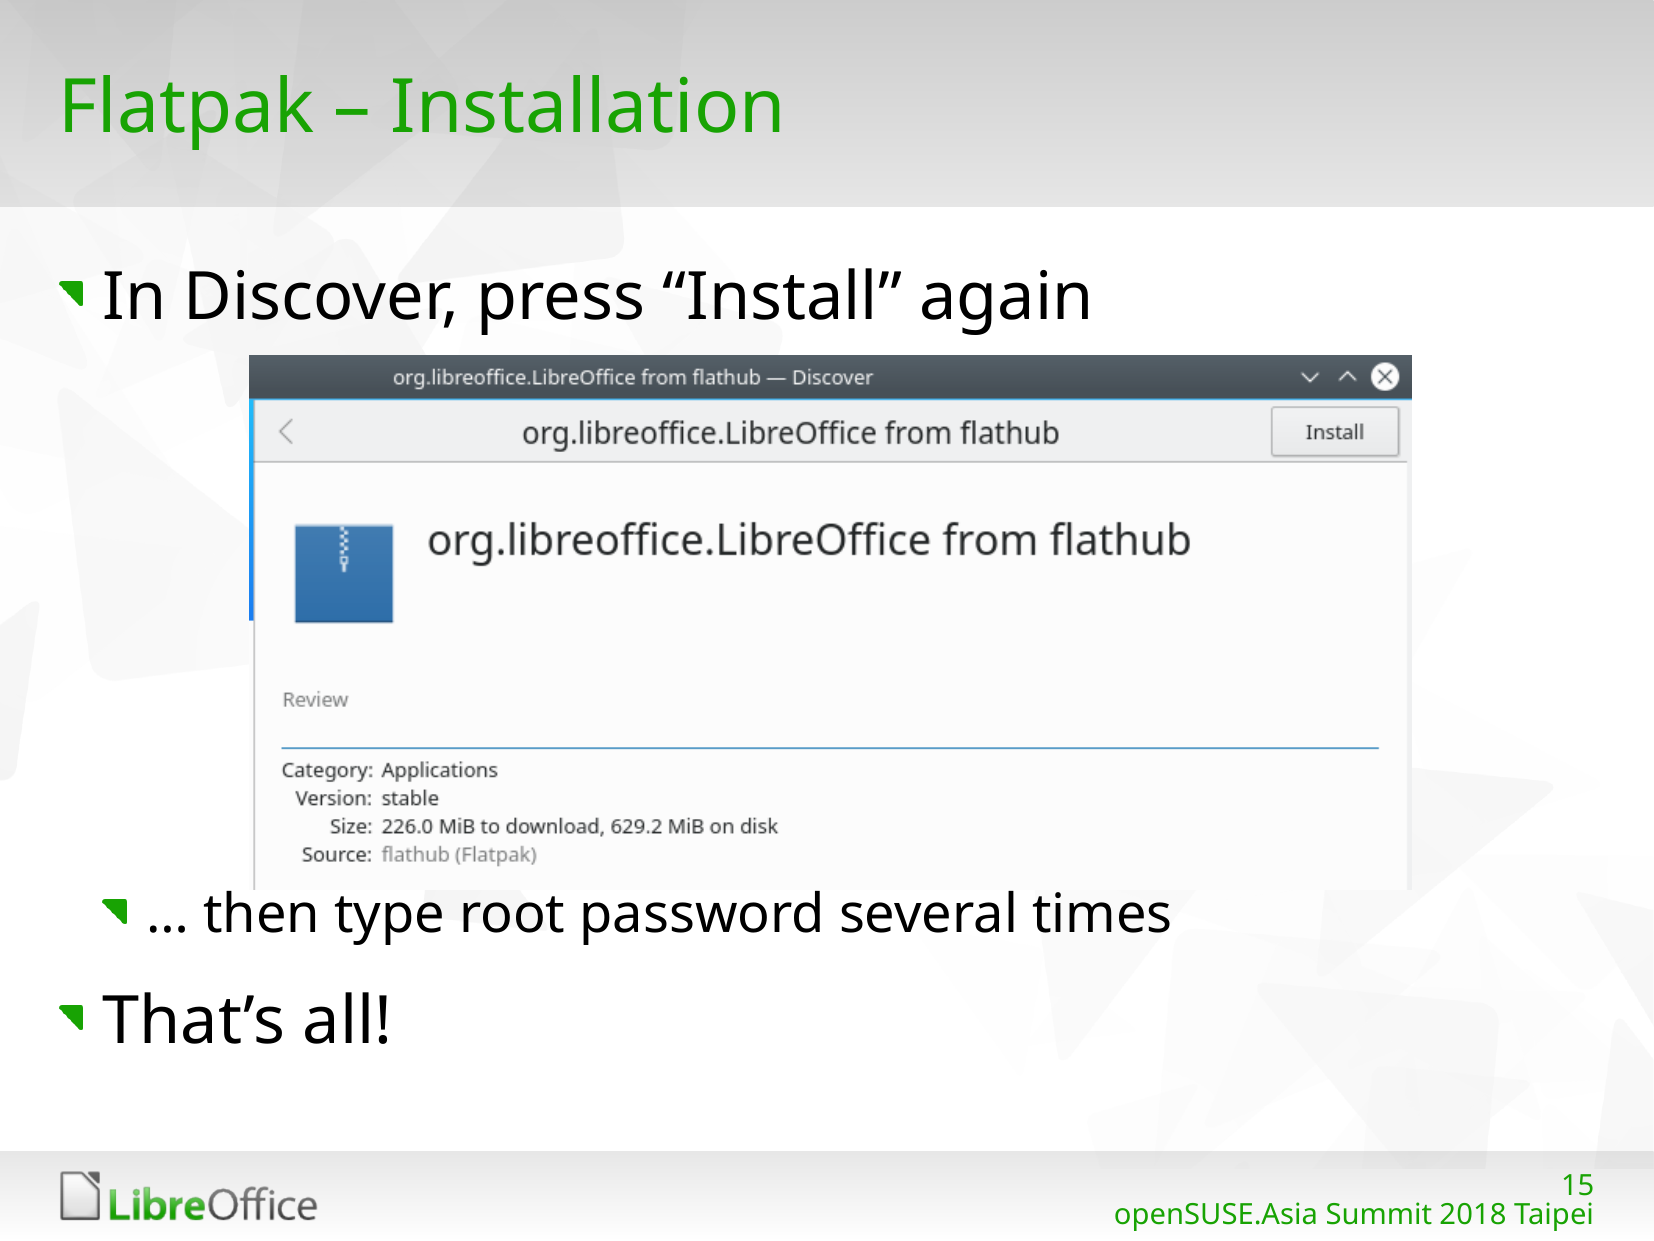

# Flatpak – Installation
In Discover, press “Install” again
… then type root password several times
That’s all!
15
openSUSE.Asia Summit 2018 Taipei